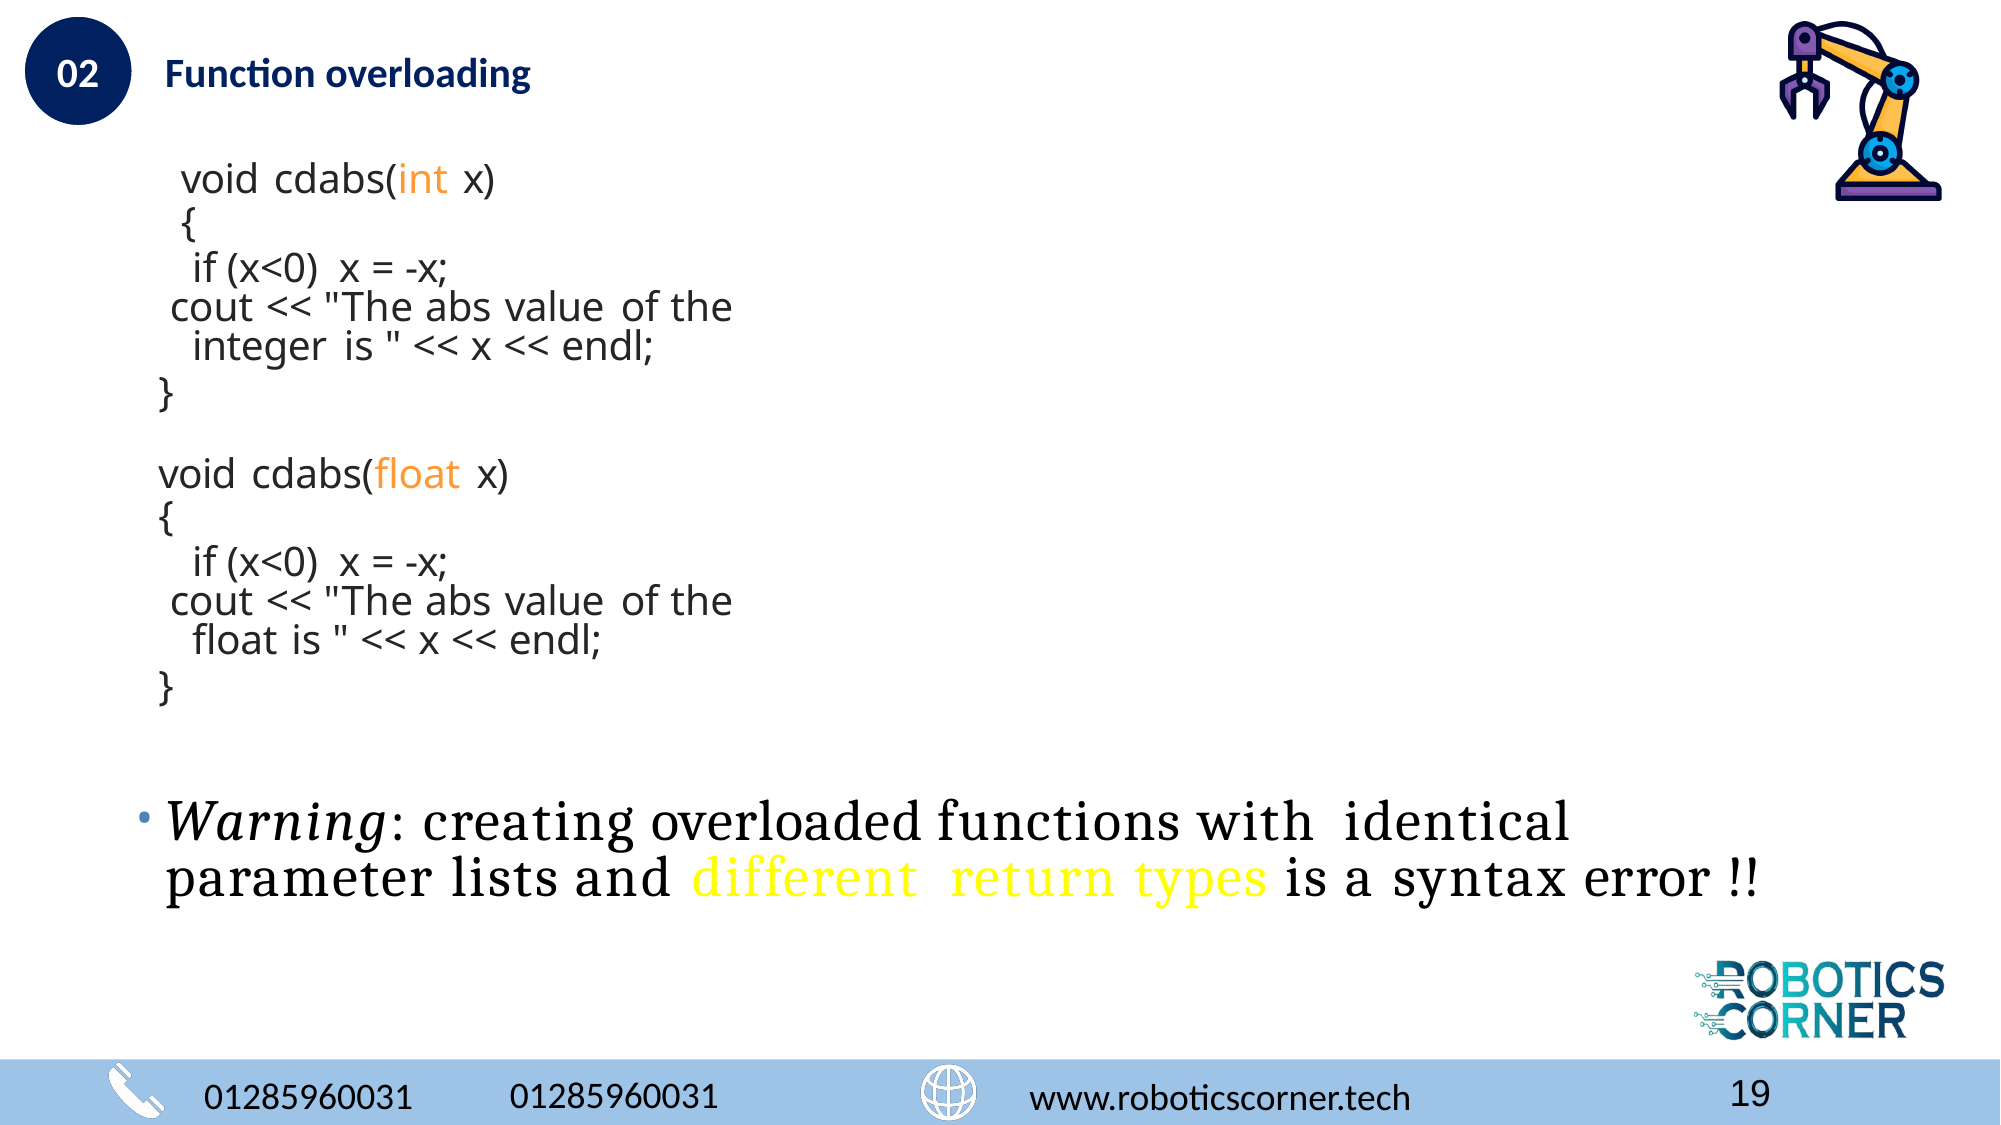

02
Function overloading
void cdabs(int x)
{
if (x<0) x = -x;
cout << "The abs value of the integer is " << x << endl;
}
void cdabs(float x)
{
if (x<0) x = -x;
cout << "The abs value of the float is " << x << endl;
}
Warning: creating overloaded functions with identical parameter lists and different return types is a syntax error !!